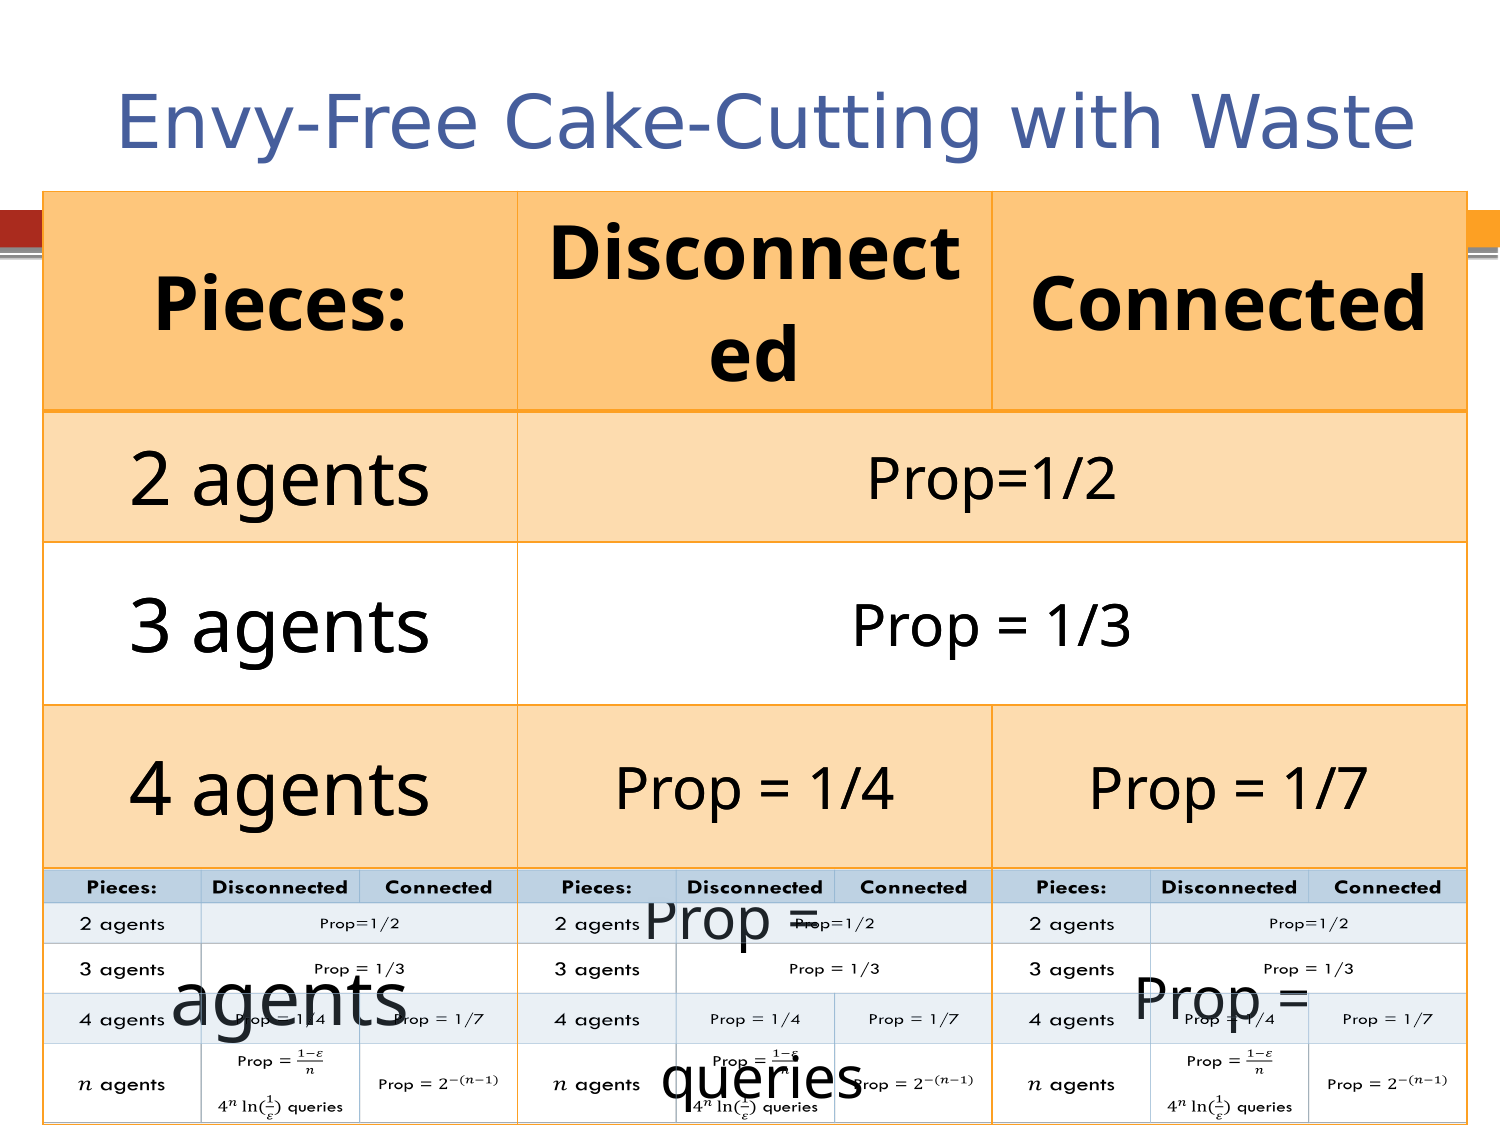

# Envy-Free Cake-Cutting with Waste
| Pieces: | Disconnected | Connected |
| --- | --- | --- |
| 2 agents | Prop=1/2 | |
| 3 agents | Prop = 1/3 | |
| 4 agents | Prop = 1/4 | Prop = 1/7 |
| agents | Prop = queries | Prop = |
| Pieces: | Disconnected | Connected |
| --- | --- | --- |
| 2 agents | Prop=1/2 | |
| 3 agents | Prop = 1/3 | |
| 4 agents | Prop = 1/4 | Prop = 1/7 |
| | | |